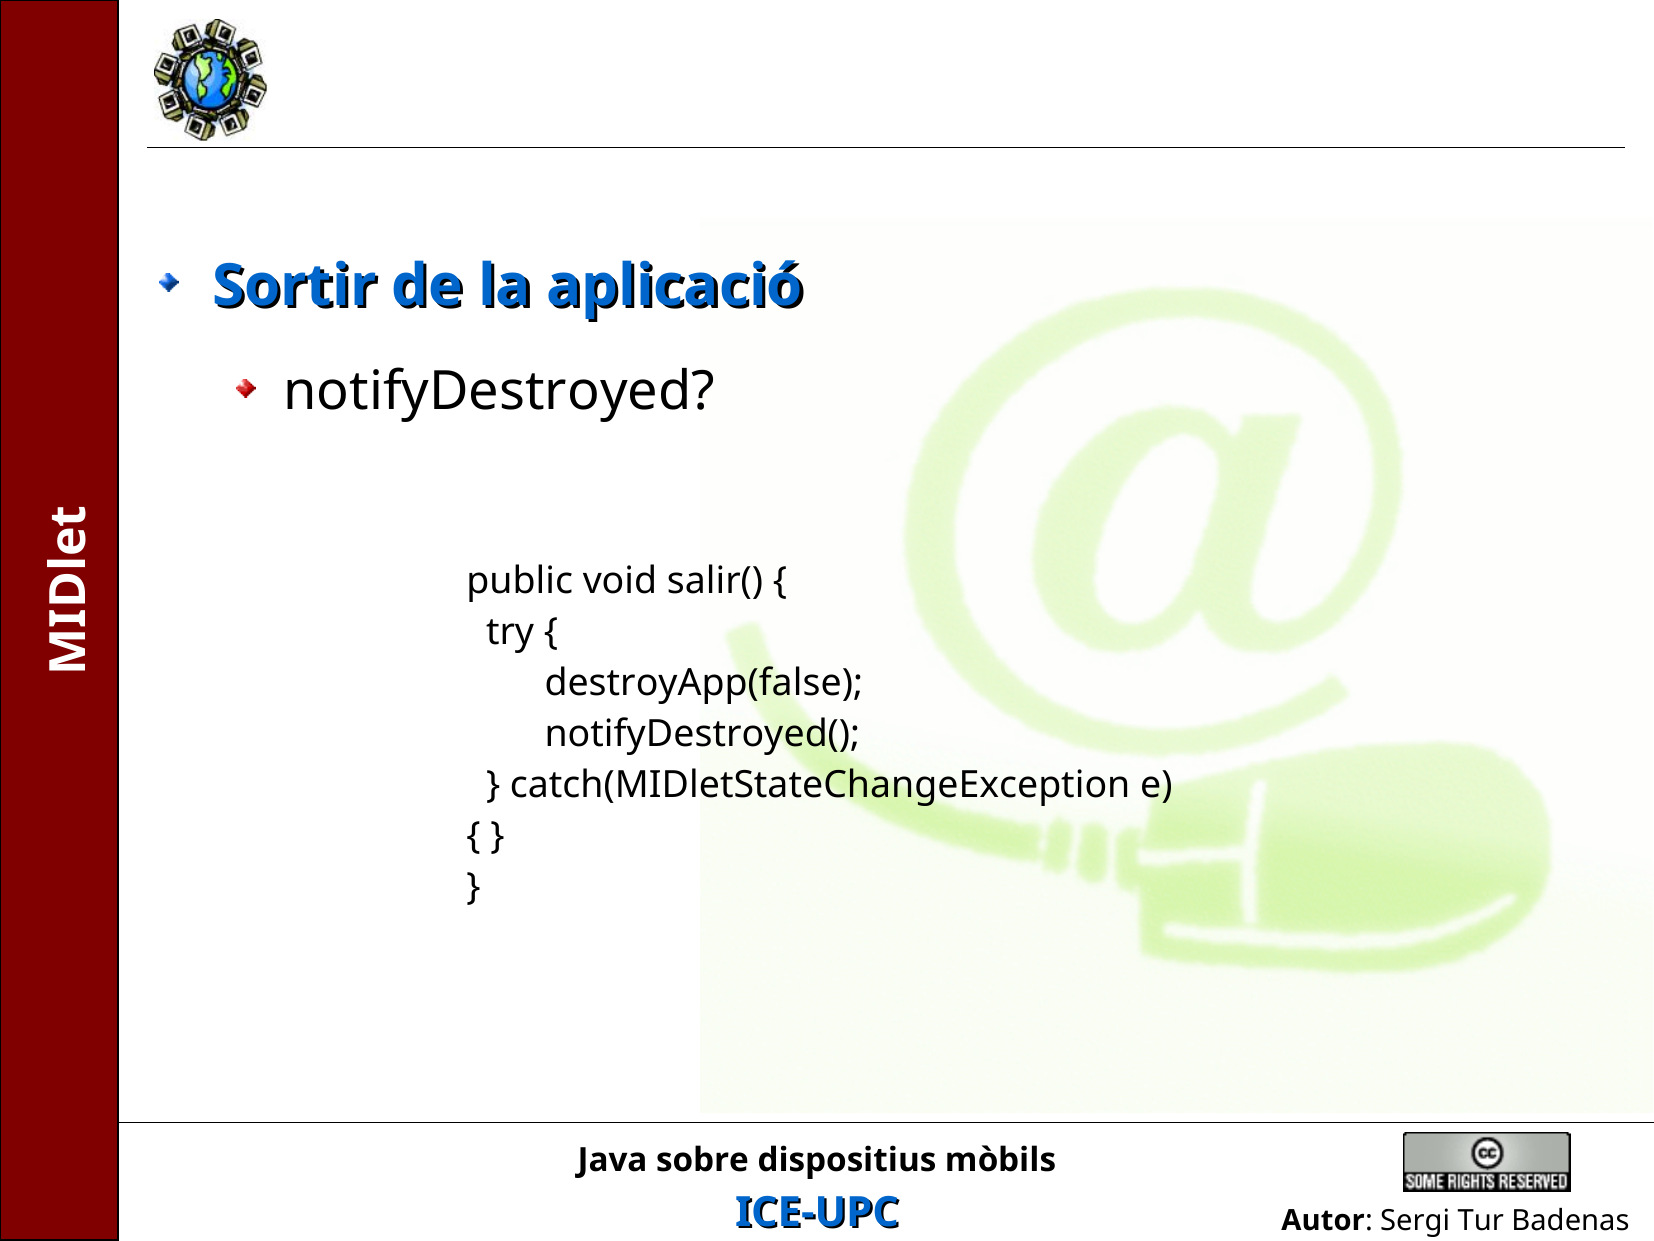

#
Sortir de la aplicació
notifyDestroyed?
public void salir() {
 try {
 destroyApp(false);
 notifyDestroyed();
 } catch(MIDletStateChangeException e) { }
}